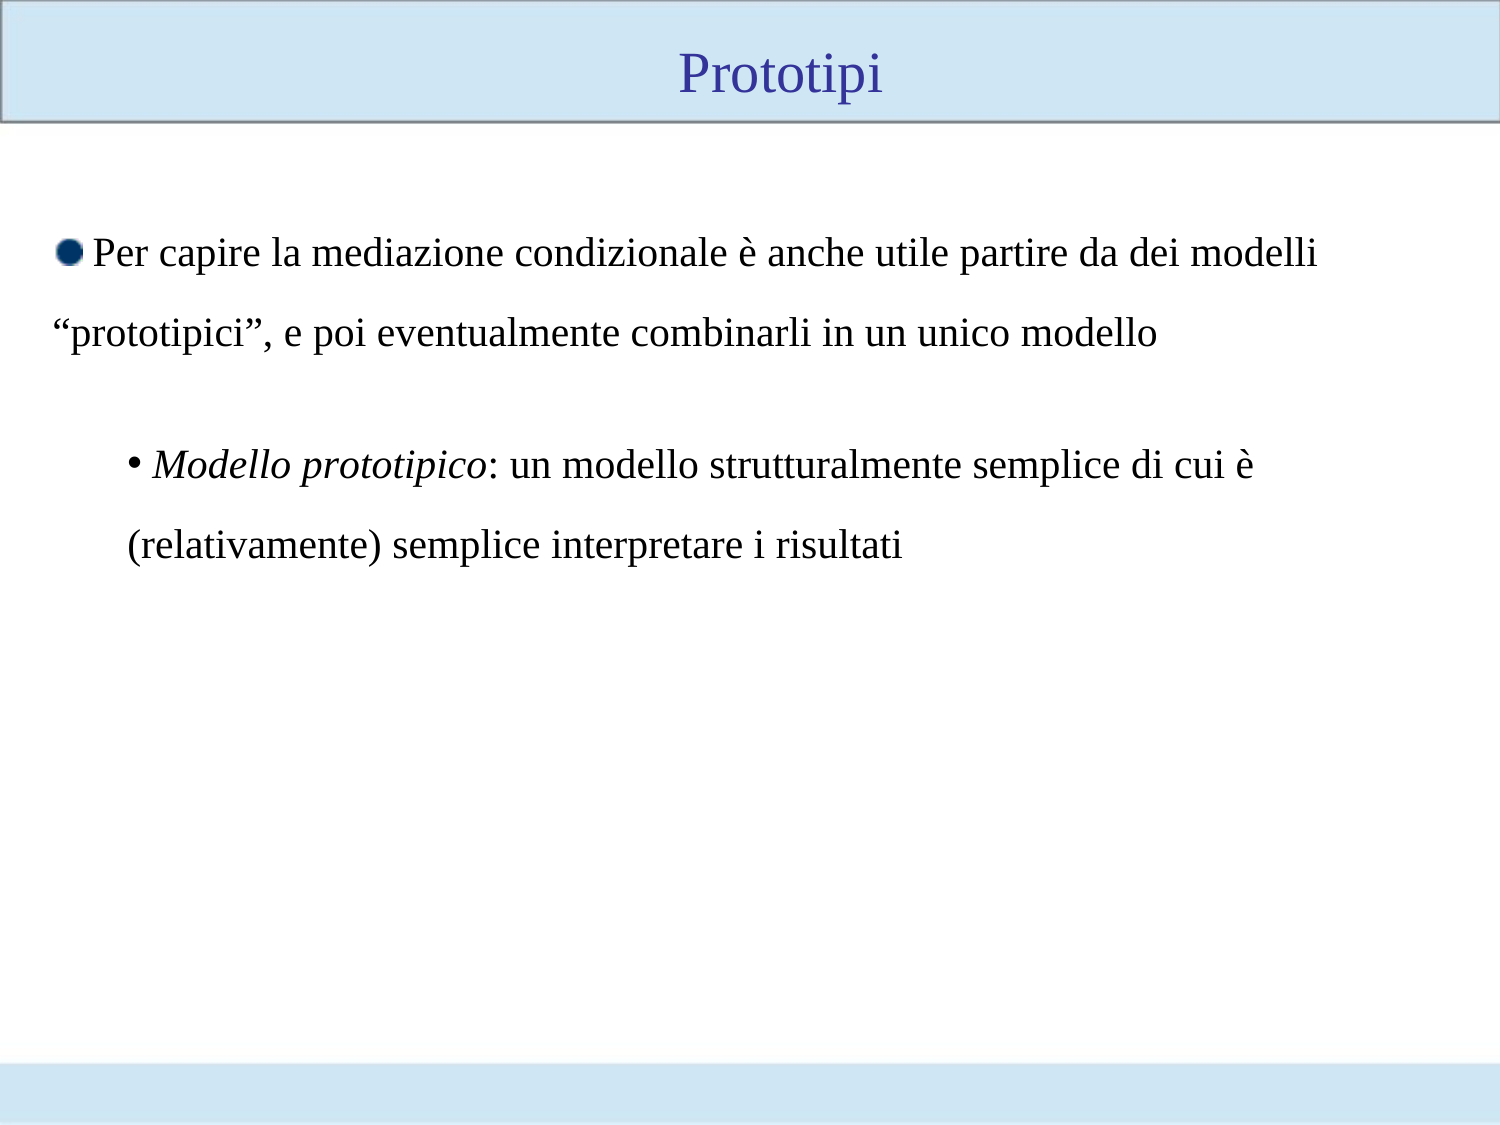

# Prototipi
 Per capire la mediazione condizionale è anche utile partire da dei modelli “prototipici”, e poi eventualmente combinarli in un unico modello
 Modello prototipico: un modello strutturalmente semplice di cui è (relativamente) semplice interpretare i risultati